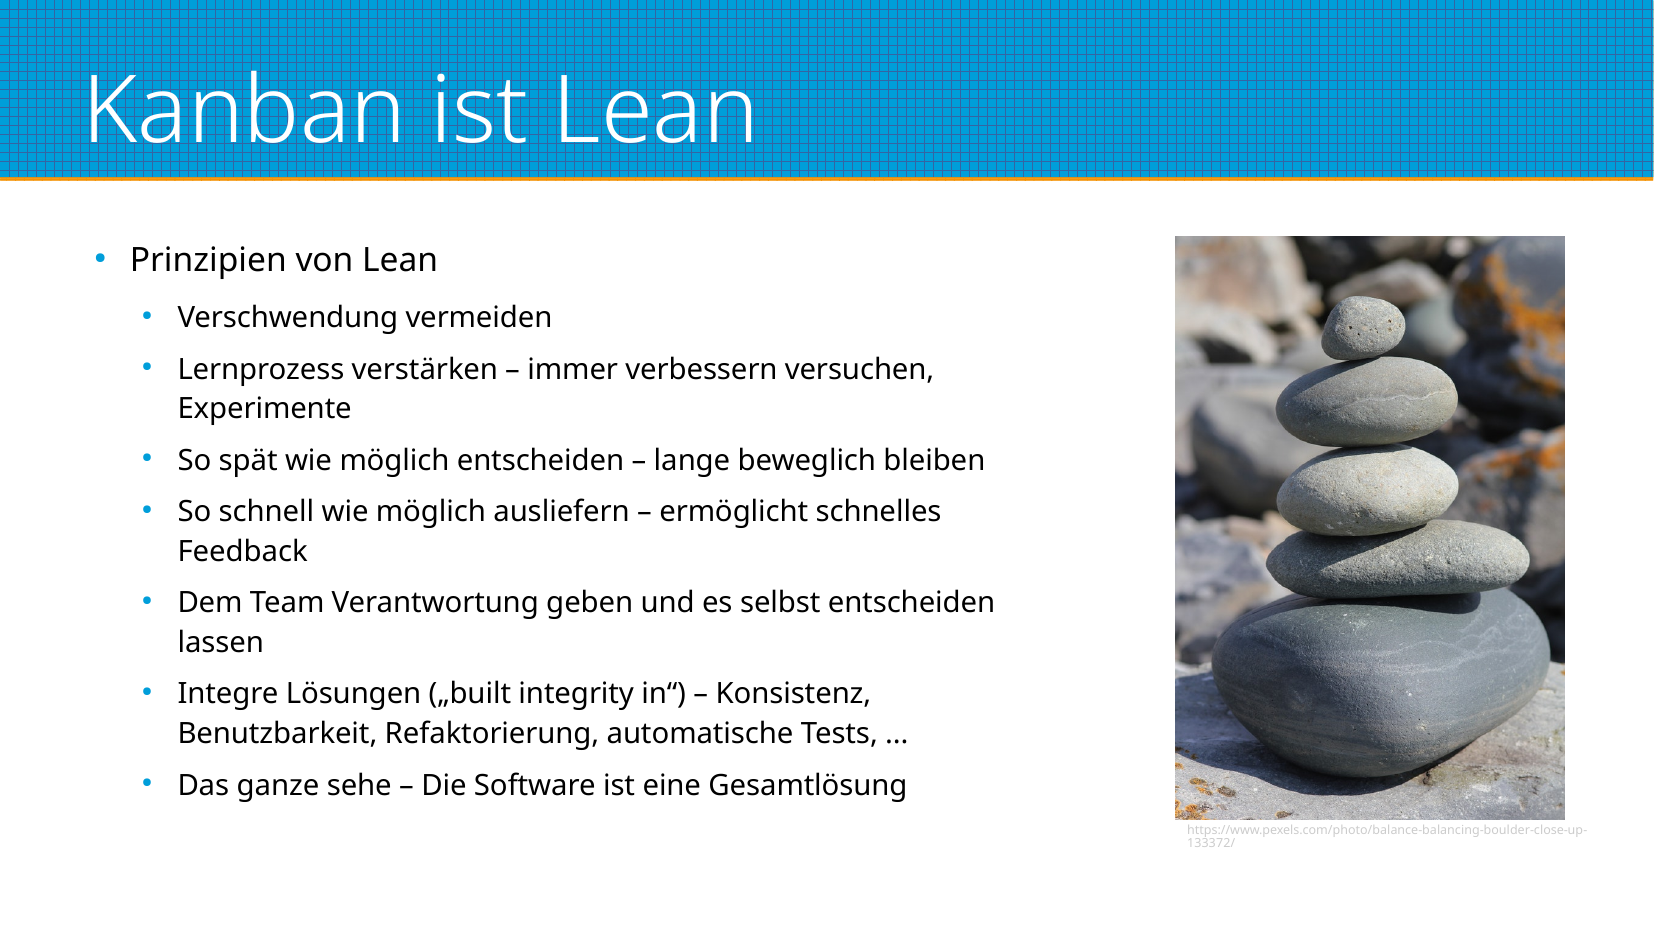

# Kanban ist Lean
Prinzipien von Lean
Verschwendung vermeiden
Lernprozess verstärken – immer verbessern versuchen, Experimente
So spät wie möglich entscheiden – lange beweglich bleiben
So schnell wie möglich ausliefern – ermöglicht schnelles Feedback
Dem Team Verantwortung geben und es selbst entscheiden lassen
Integre Lösungen („built integrity in“) – Konsistenz, Benutzbarkeit, Refaktorierung, automatische Tests, ...
Das ganze sehe – Die Software ist eine Gesamtlösung
https://www.pexels.com/photo/balance-balancing-boulder-close-up-133372/